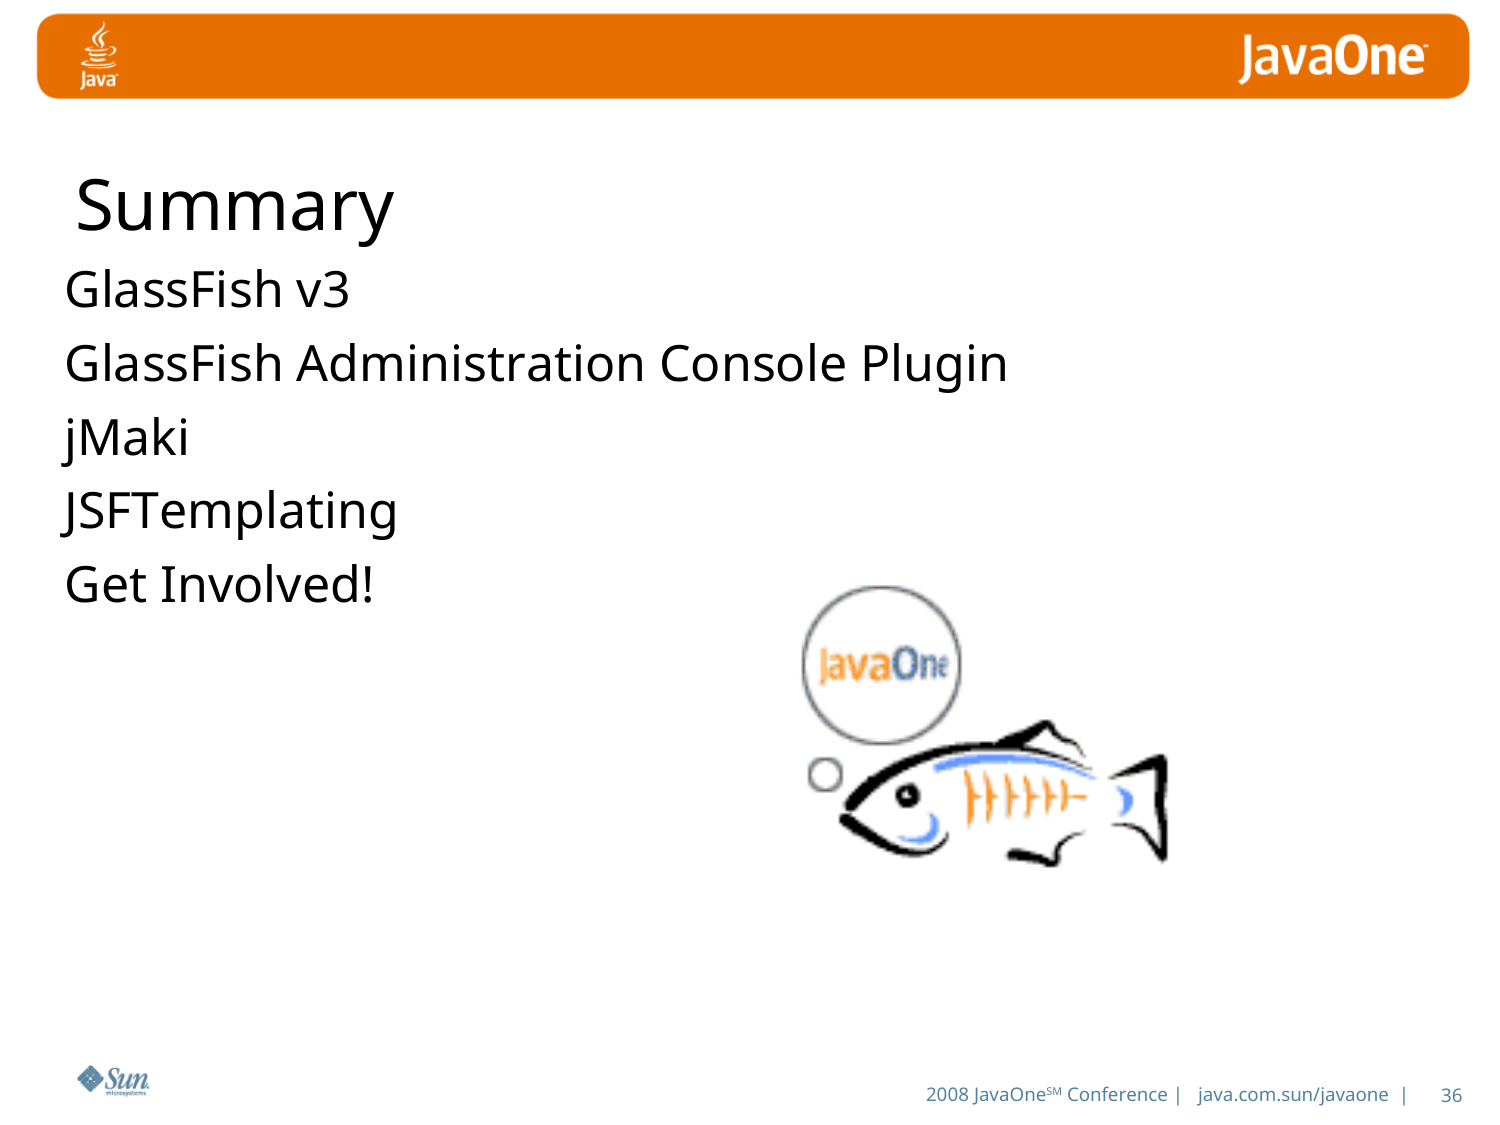

# Summary
GlassFish v3
GlassFish Administration Console Plugin
jMaki
JSFTemplating
Get Involved!